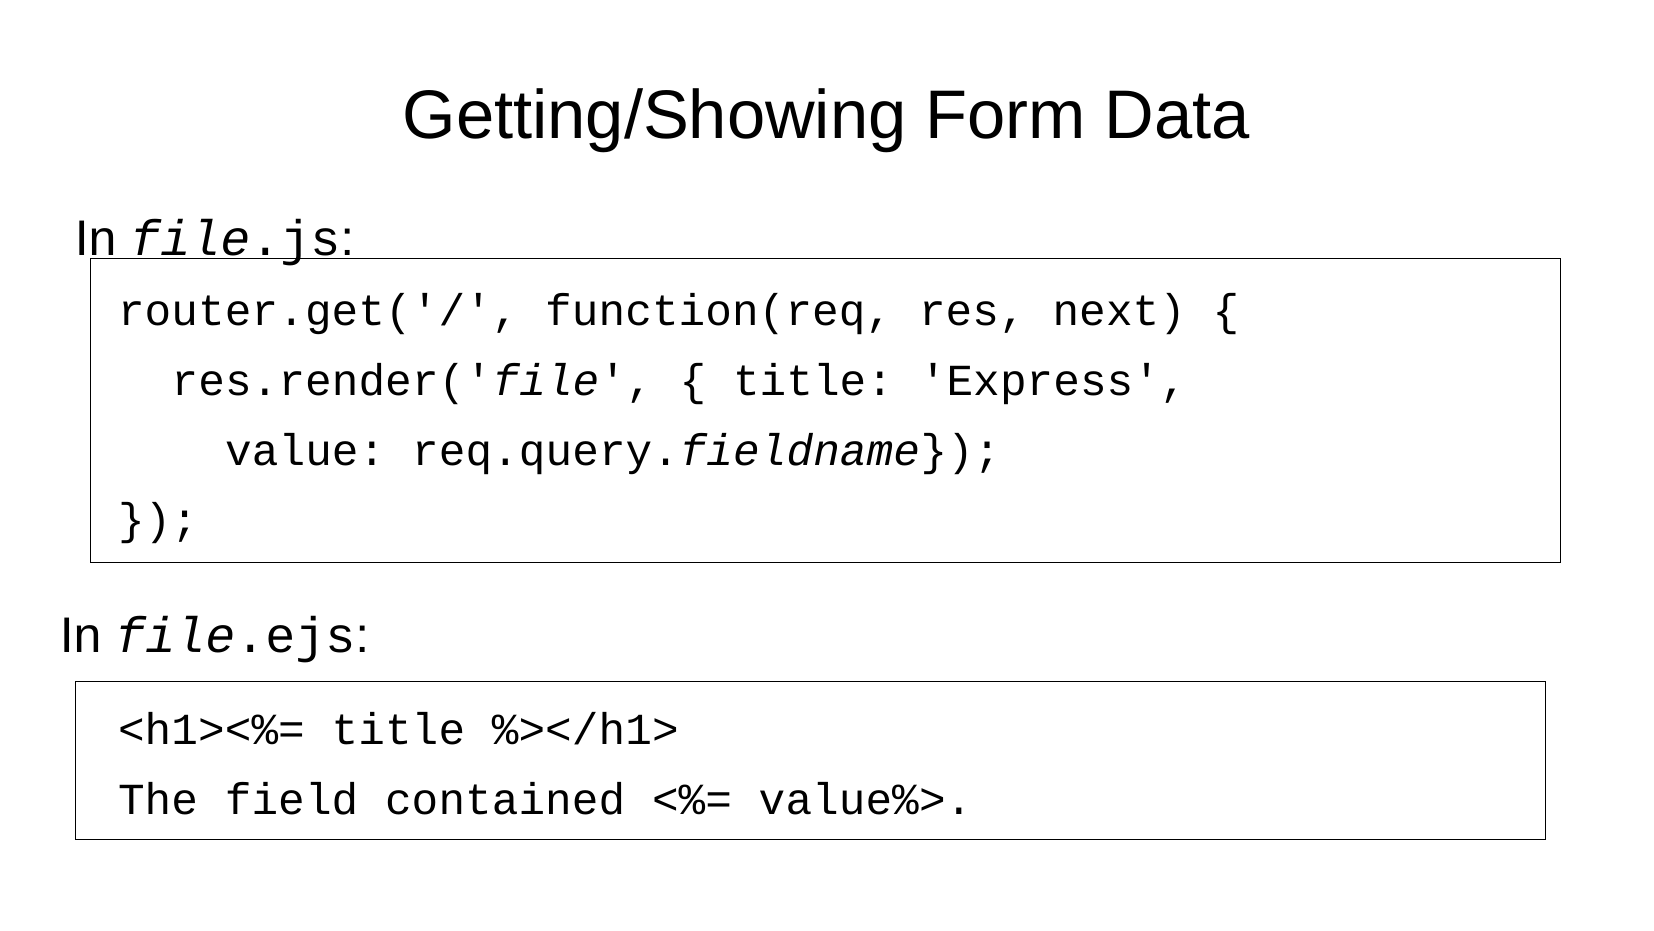

# Getting/Showing Form Data
In file.js:
router.get('/', function(req, res, next) {
 res.render('file', { title: 'Express',
 value: req.query.fieldname});
});
<h1><%= title %></h1>
The field contained <%= value%>.
In file.ejs: